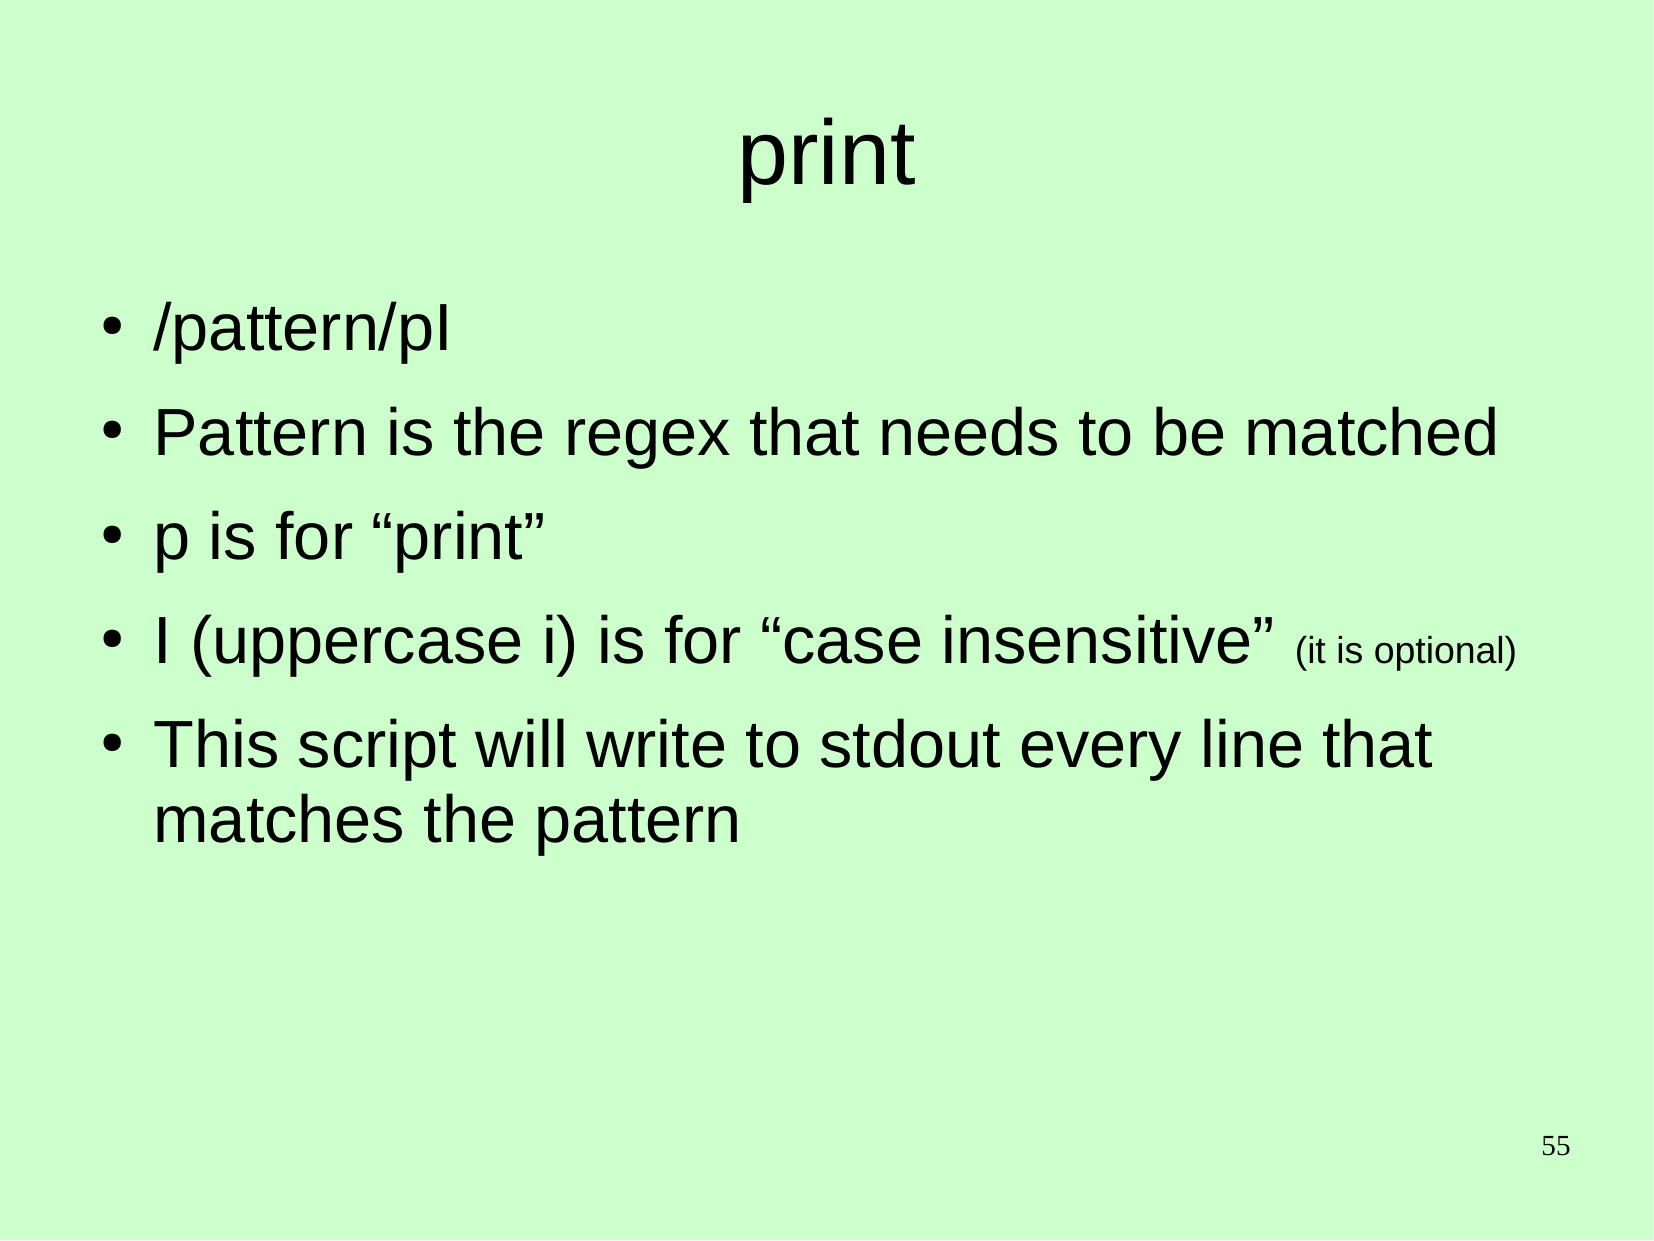

# print
/pattern/pI
Pattern is the regex that needs to be matched
p is for “print”
I (uppercase i) is for “case insensitive” (it is optional)
This script will write to stdout every line that matches the pattern
55